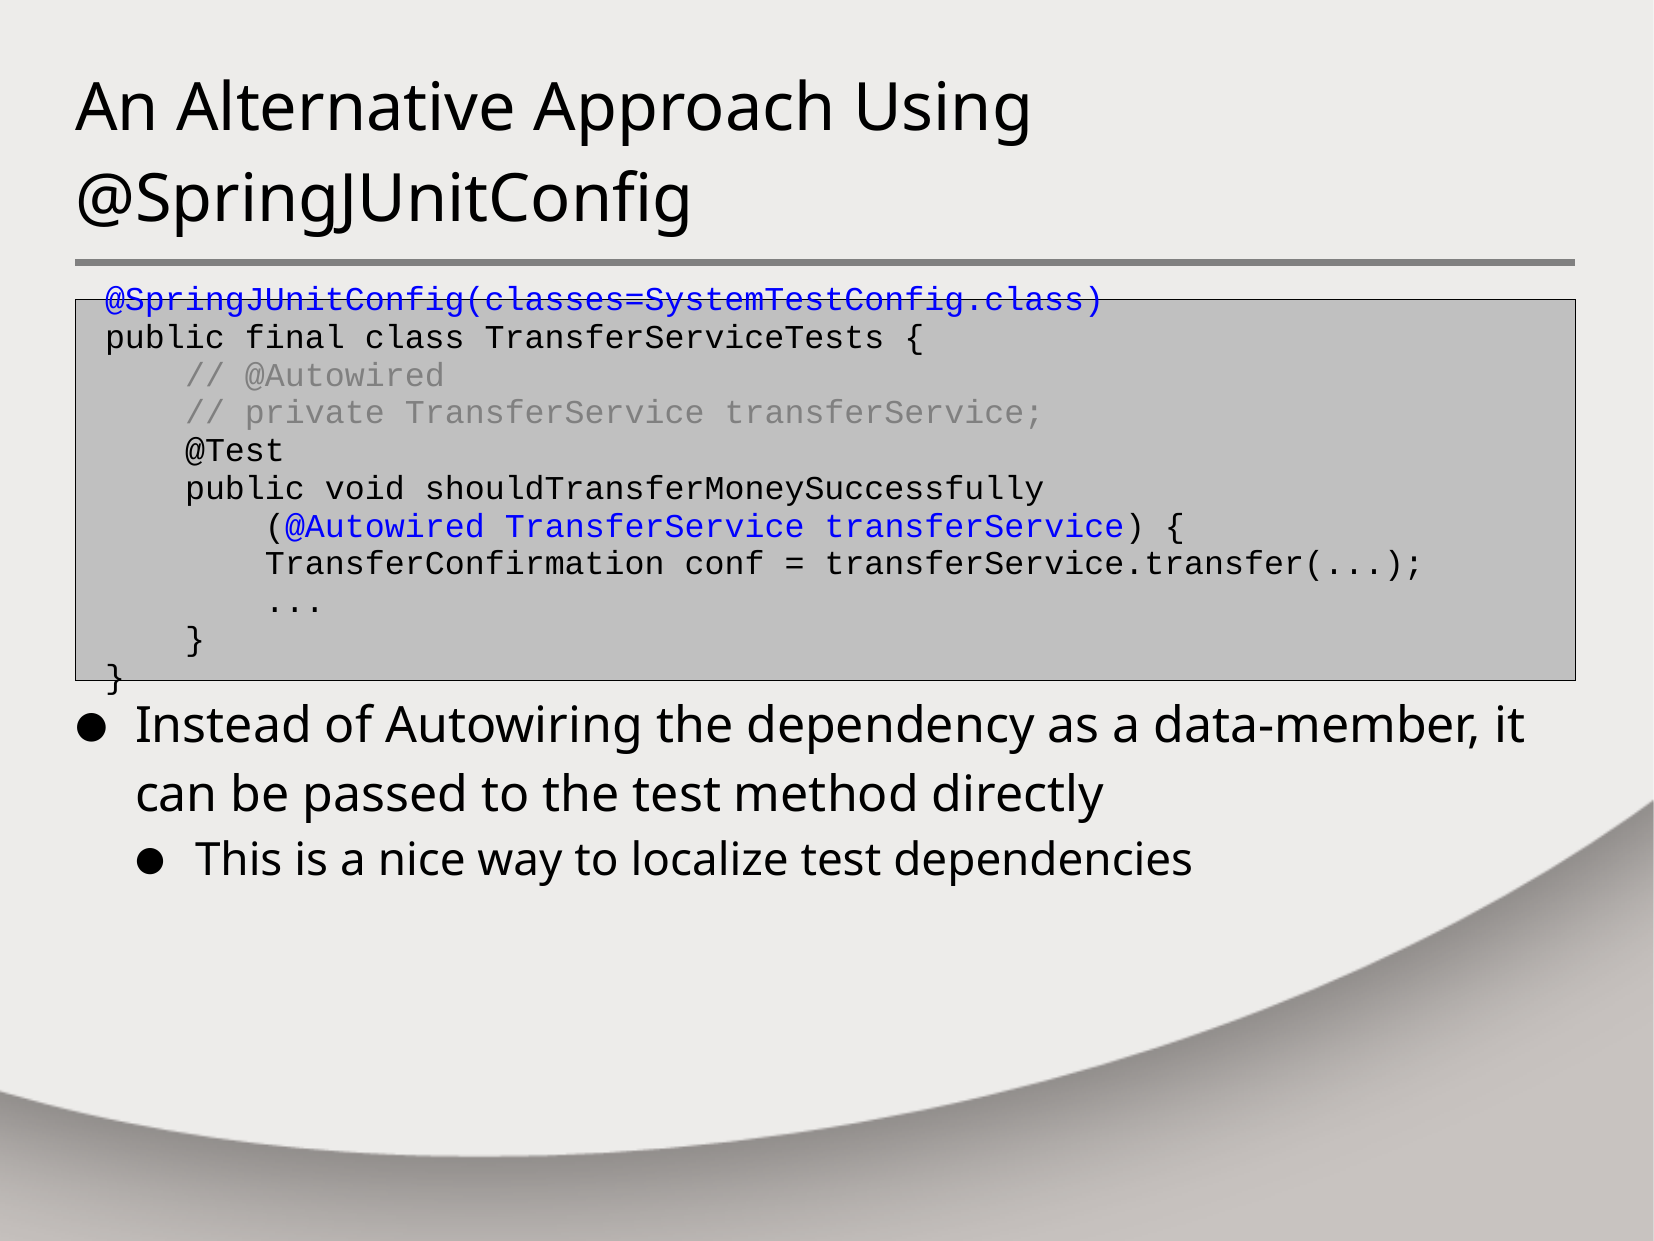

# An Alternative Approach Using @SpringJUnitConfig
@SpringJUnitConfig(classes=SystemTestConfig.class)
public final class TransferServiceTests {
 // @Autowired
 // private TransferService transferService;
 @Test
 public void shouldTransferMoneySuccessfully
 (@Autowired TransferService transferService) {
 TransferConfirmation conf = transferService.transfer(...);
 ...
 }
}
Instead of Autowiring the dependency as a data-member, it can be passed to the test method directly
This is a nice way to localize test dependencies